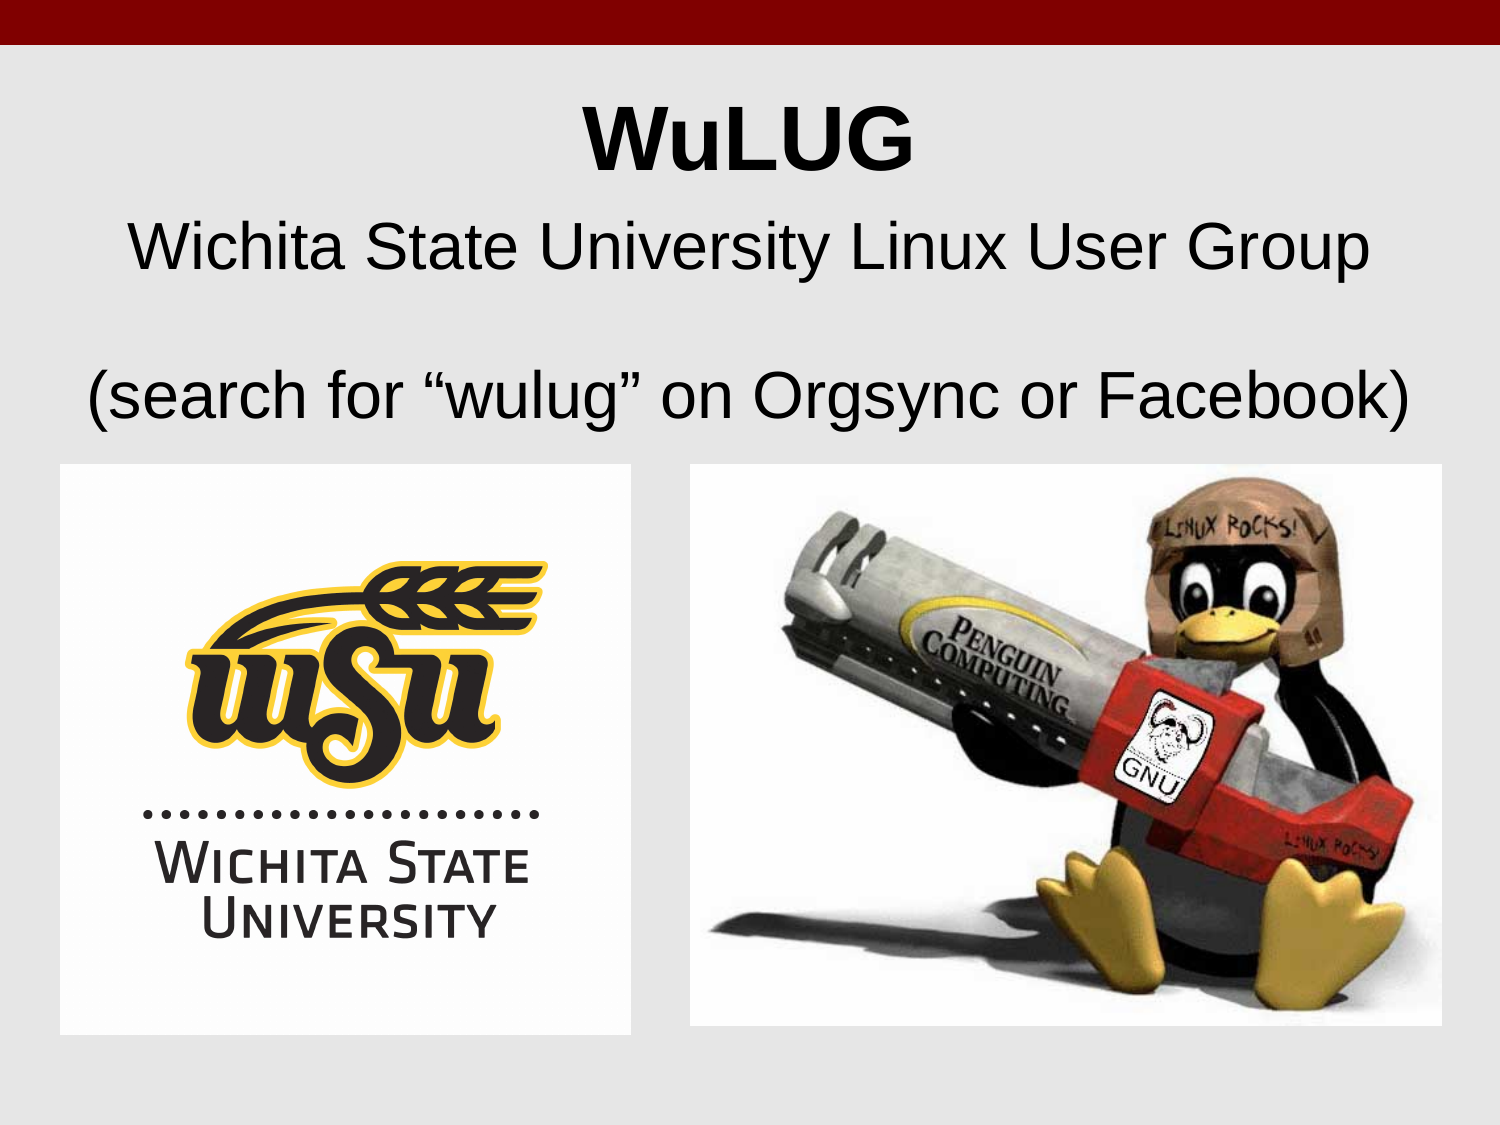

# WuLUG
Wichita State University Linux User Group
(search for “wulug” on Orgsync or Facebook)